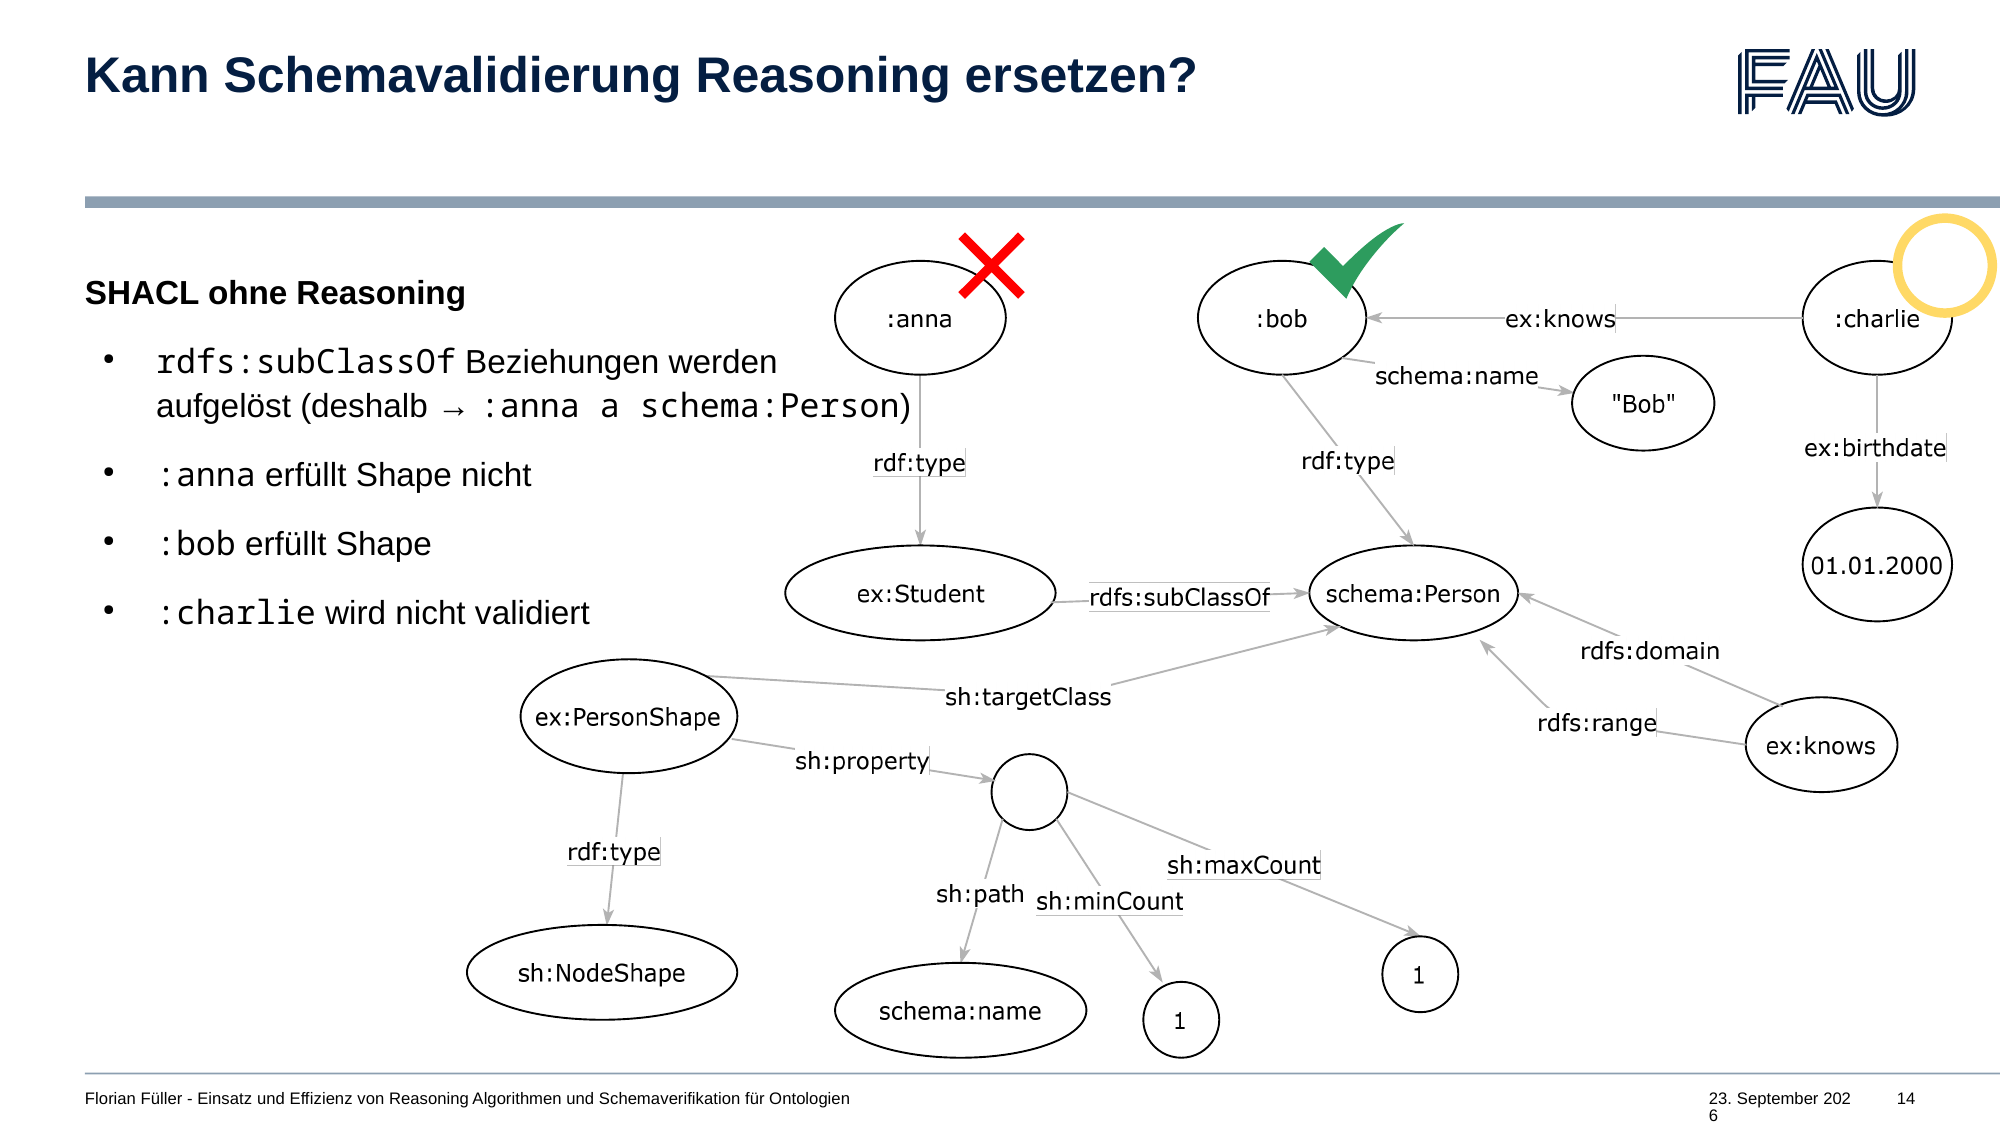

Kann Schemavalidierung Reasoning ersetzen?
# SHACL ohne Reasoning
rdfs:subClassOf Beziehungen werden
aufgelöst (deshalb → :anna a schema:Person)
:anna erfüllt Shape nicht
:bob erfüllt Shape
:charlie wird nicht validiert
Florian Füller - Einsatz und Effizienz von Reasoning Algorithmen und Schemaverifikation für Ontologien